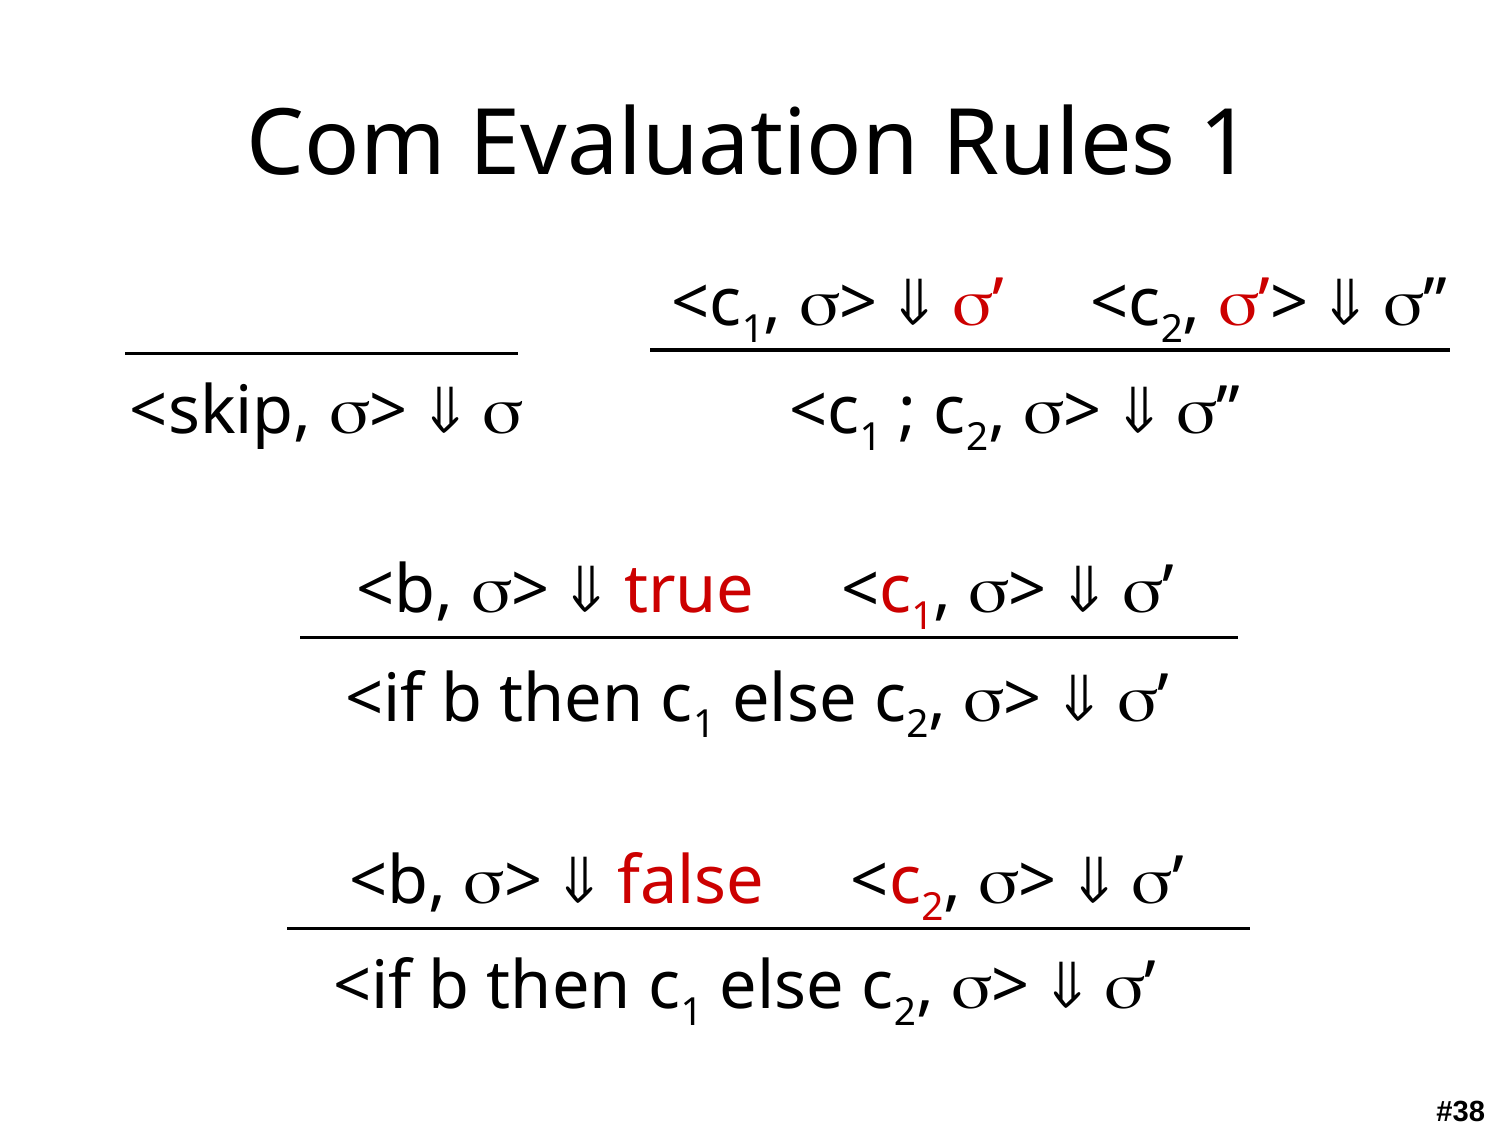

# Com Evaluation Rules 1
<c1, >  ’ <c2, ’>  ’’
<skip, >  
<c1 ; c2, >  ’’
<b, >  true <c1, >  ’
<if b then c1 else c2, >  ’
<b, >  false <c2, >  ’
<if b then c1 else c2, >  ’
38